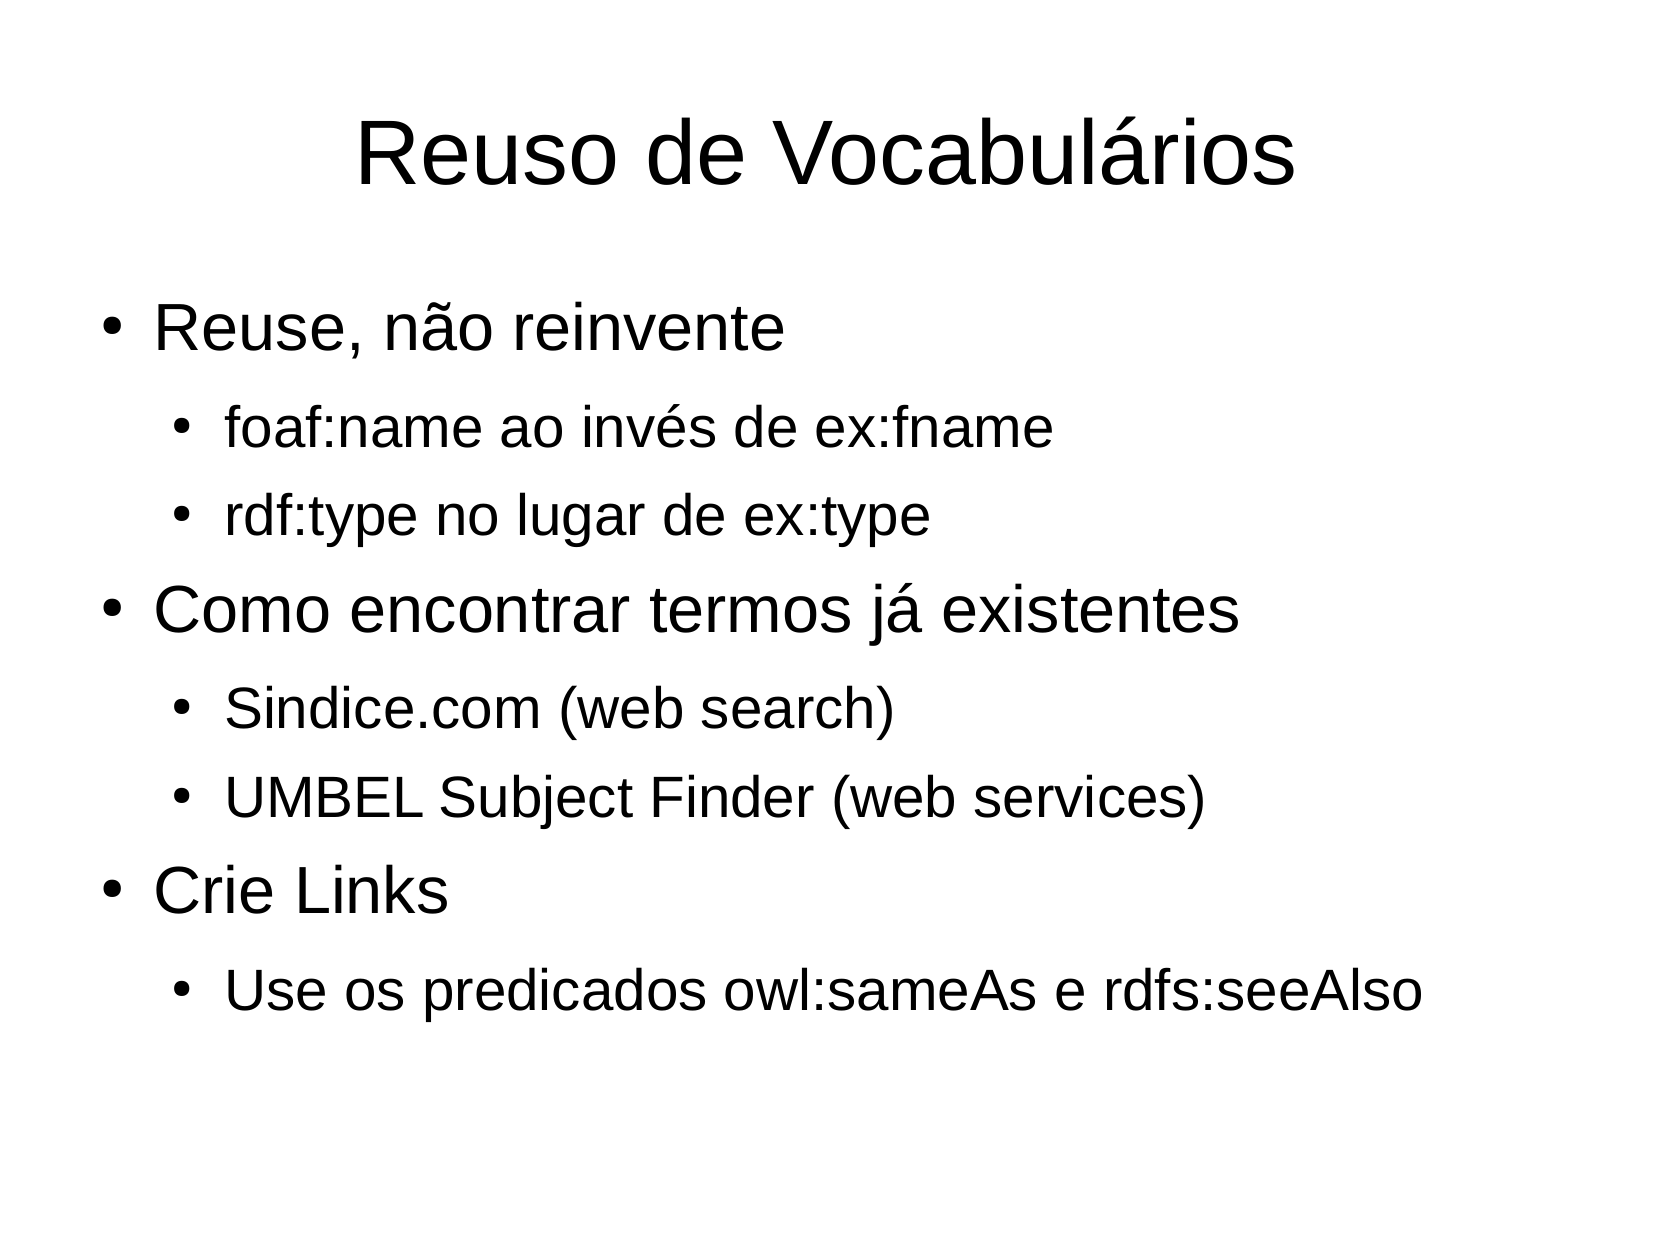

# Reuso de Vocabulários
Reuse, não reinvente
foaf:name ao invés de ex:fname
rdf:type no lugar de ex:type
Como encontrar termos já existentes
Sindice.com (web search)
UMBEL Subject Finder (web services)
Crie Links
Use os predicados owl:sameAs e rdfs:seeAlso